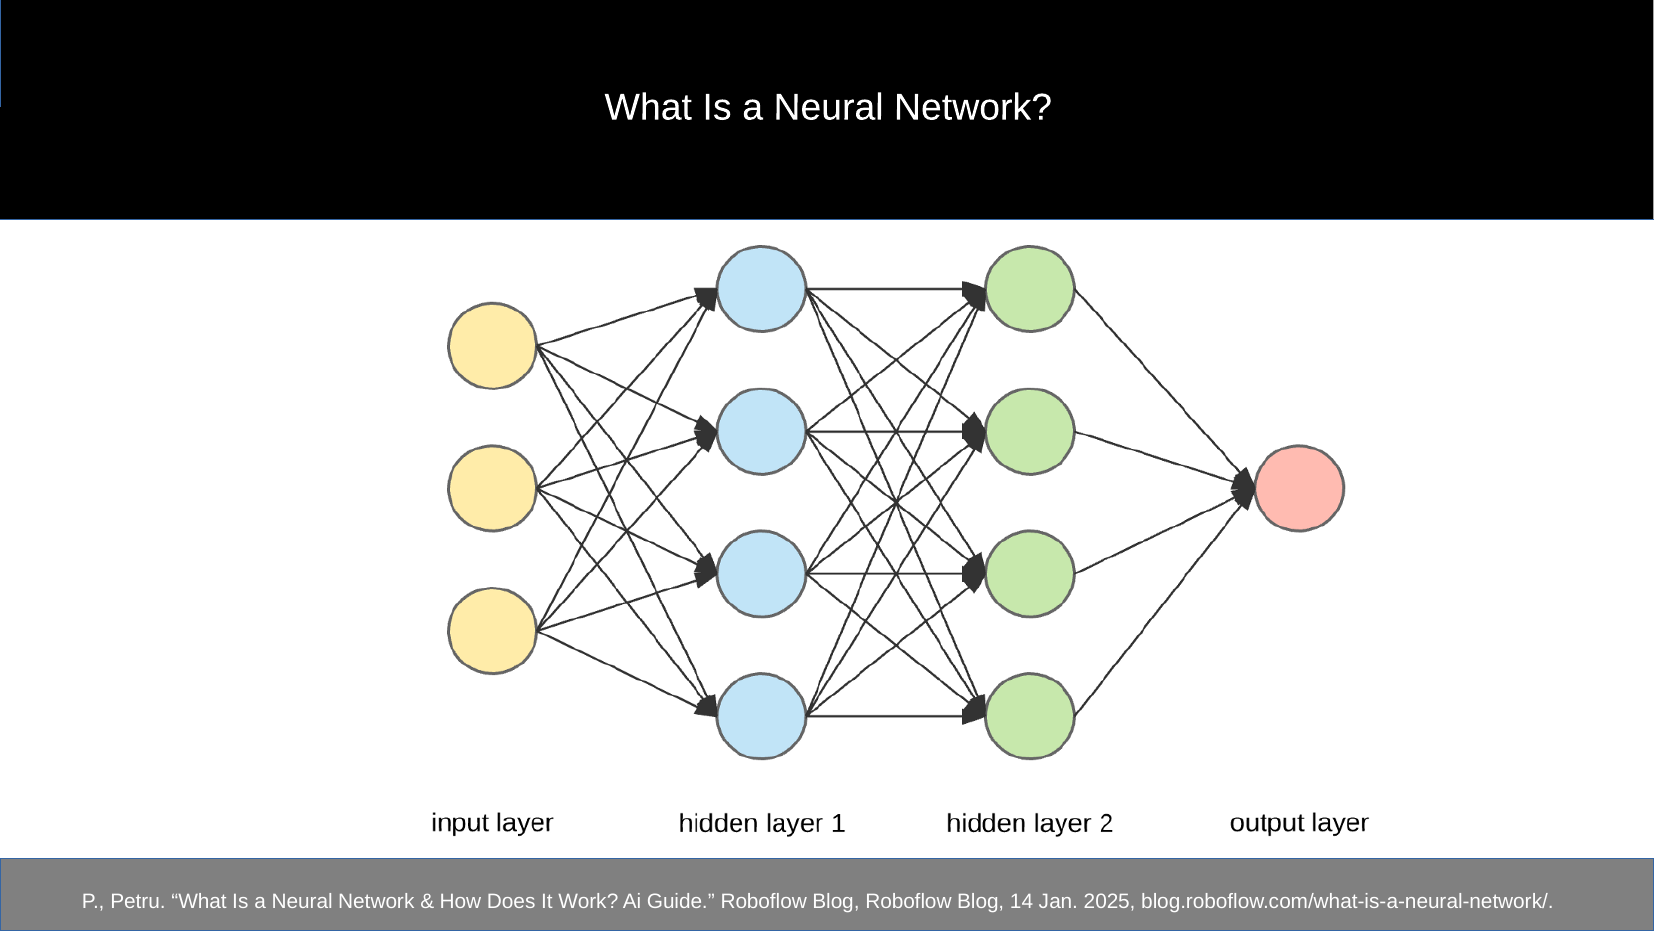

What Is a Neural Network?
#
P., Petru. “What Is a Neural Network & How Does It Work? Ai Guide.” Roboflow Blog, Roboflow Blog, 14 Jan. 2025, blog.roboflow.com/what-is-a-neural-network/.